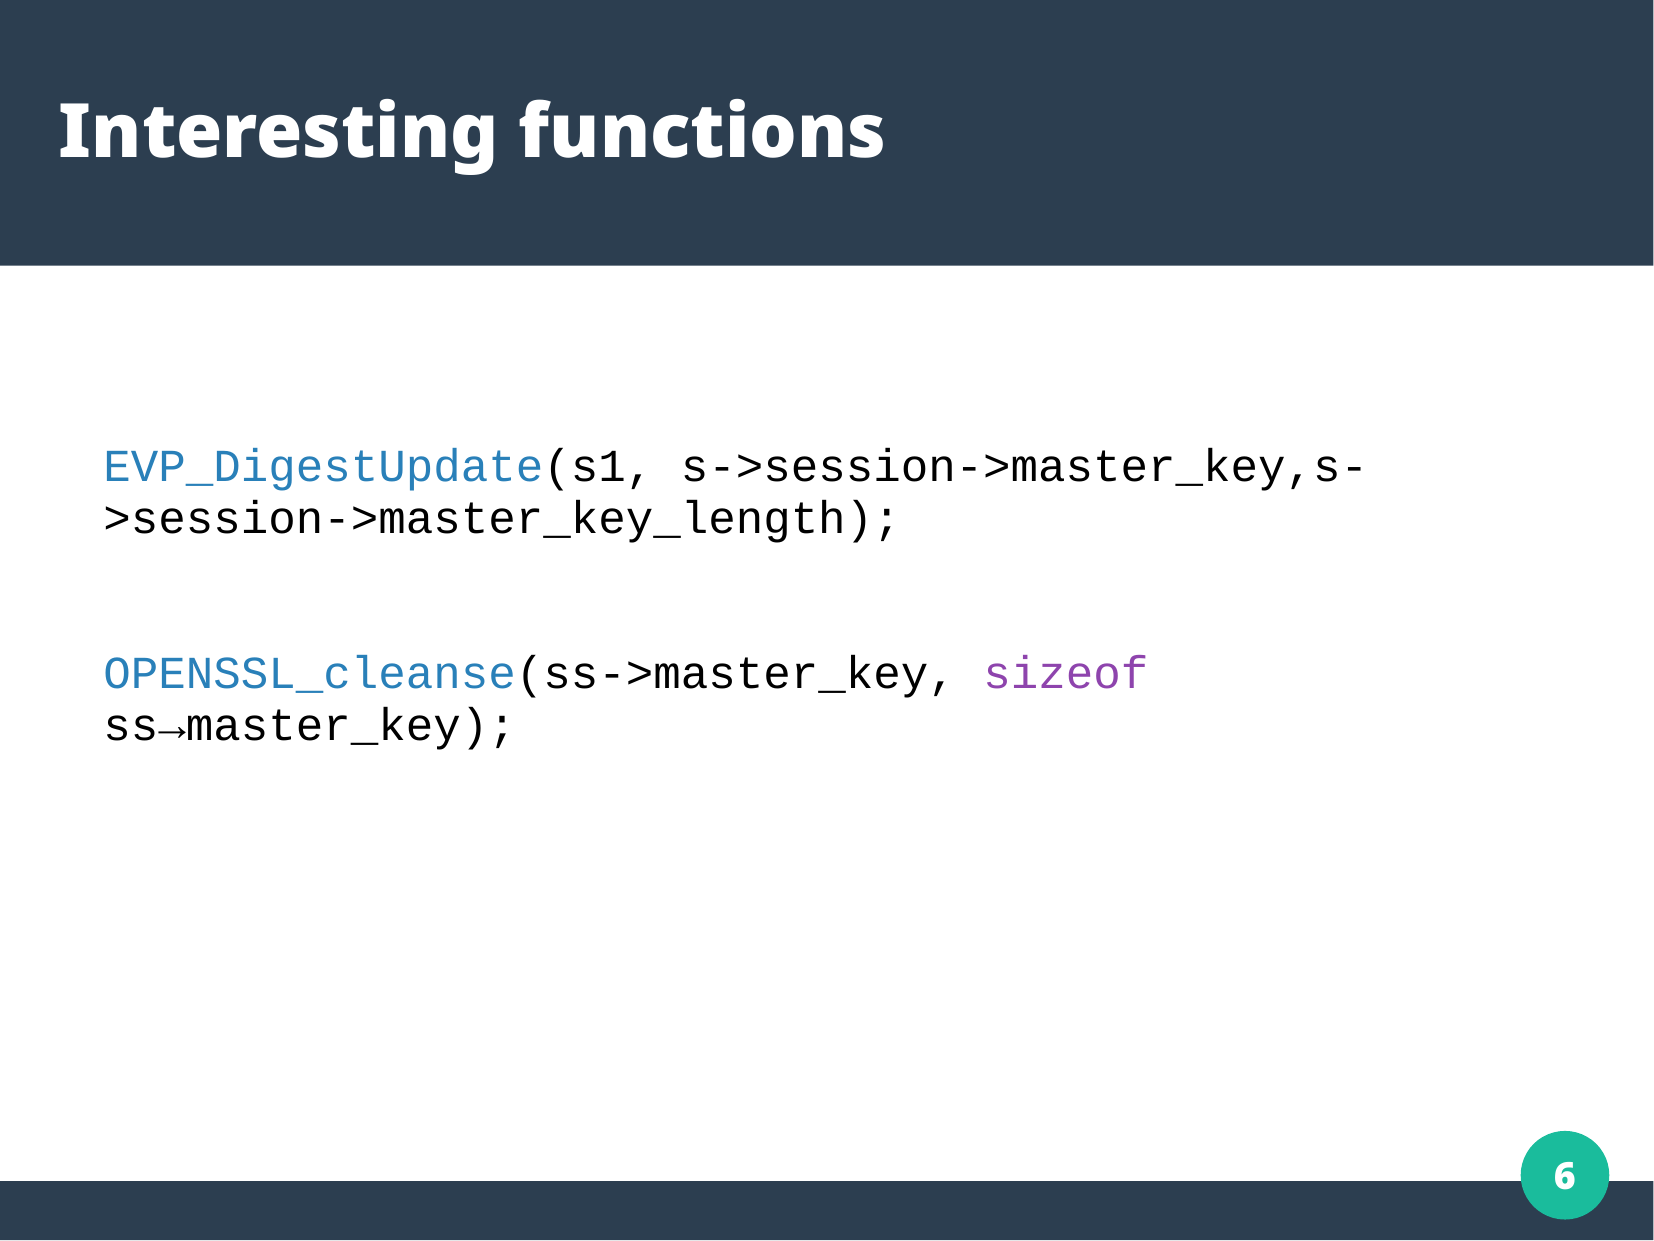

# Interesting functions
EVP_DigestUpdate(s1, s->session->master_key,s->session->master_key_length);
OPENSSL_cleanse(ss->master_key, sizeof ss→master_key);
6